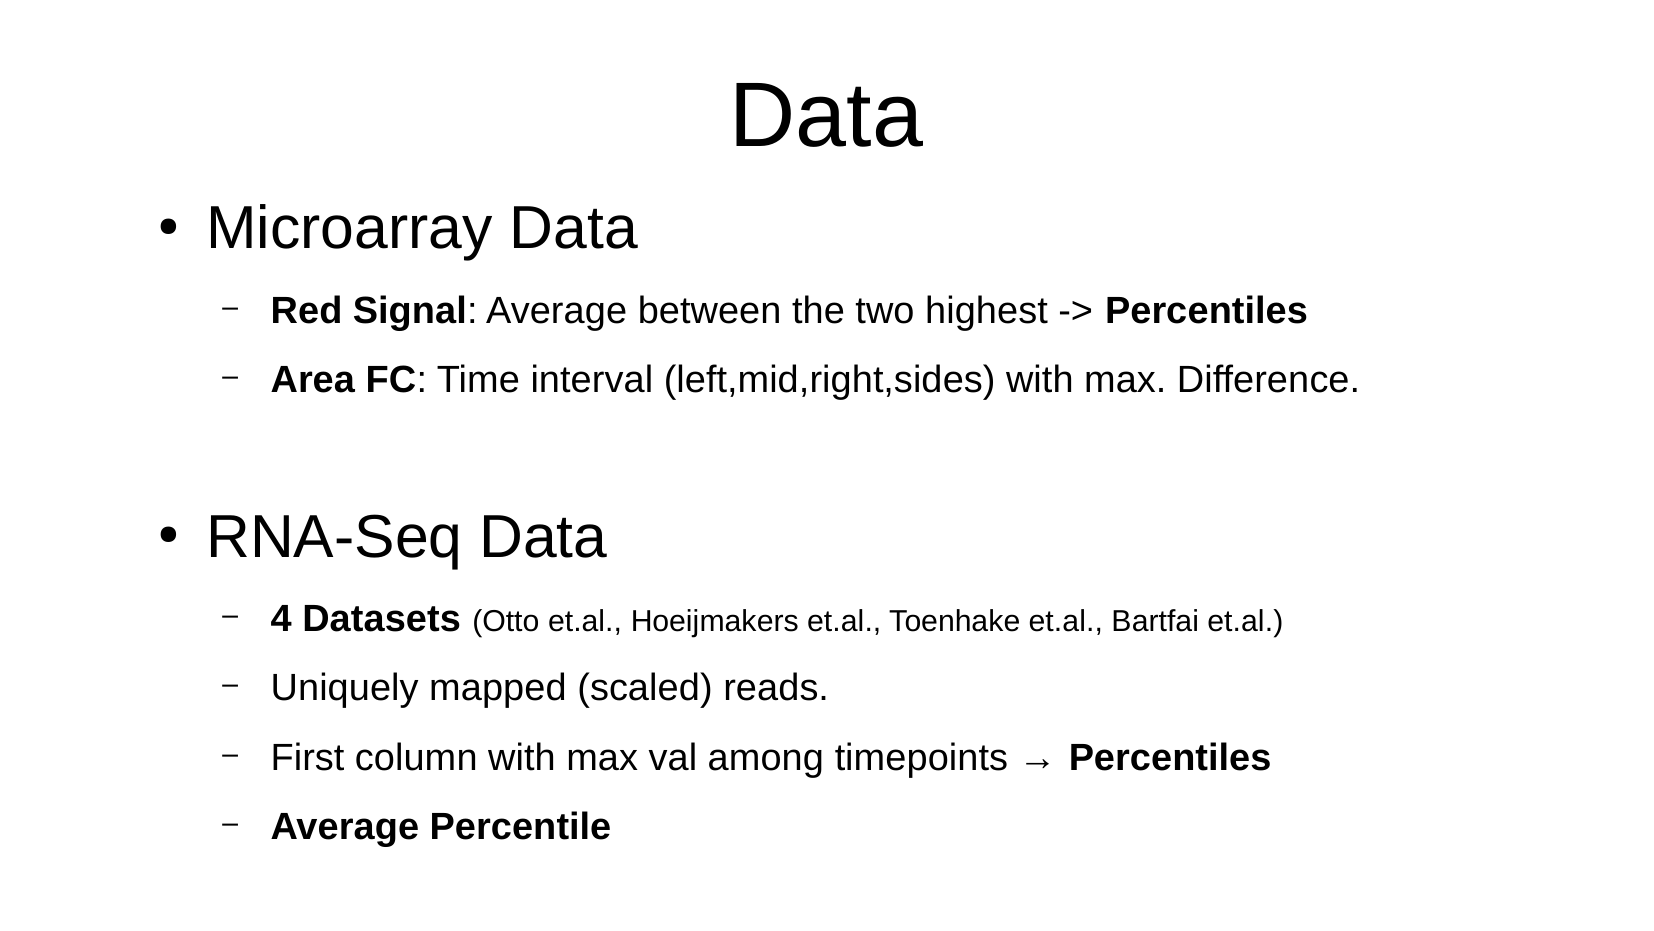

# Data
Microarray Data
Red Signal: Average between the two highest -> Percentiles
Area FC: Time interval (left,mid,right,sides) with max. Difference.
RNA-Seq Data
4 Datasets (Otto et.al., Hoeijmakers et.al., Toenhake et.al., Bartfai et.al.)
Uniquely mapped (scaled) reads.
First column with max val among timepoints → Percentiles
Average Percentile